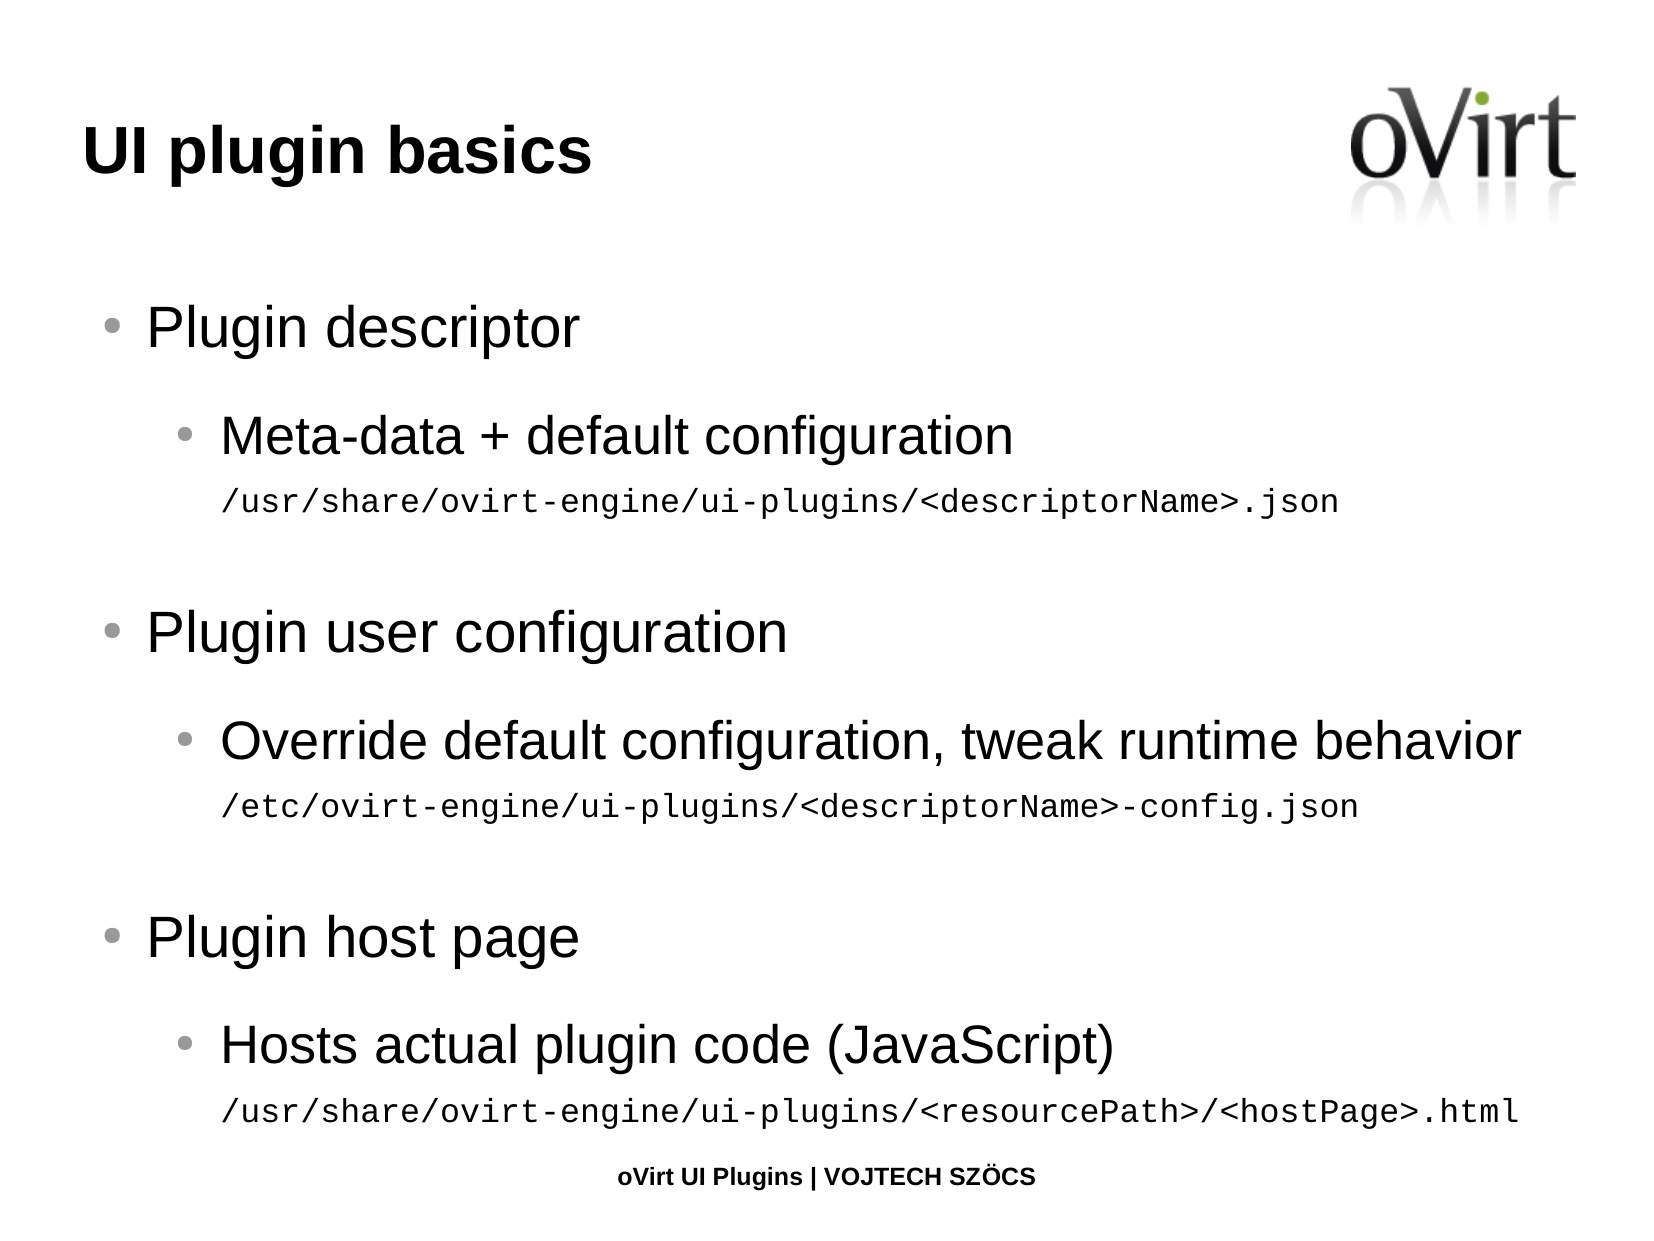

# UI plugin basics
Plugin descriptor
Meta-data + default configuration
/usr/share/ovirt-engine/ui-plugins/<descriptorName>.json
Plugin user configuration
Override default configuration, tweak runtime behavior
/etc/ovirt-engine/ui-plugins/<descriptorName>-config.json
Plugin host page
Hosts actual plugin code (JavaScript)
/usr/share/ovirt-engine/ui-plugins/<resourcePath>/<hostPage>.html